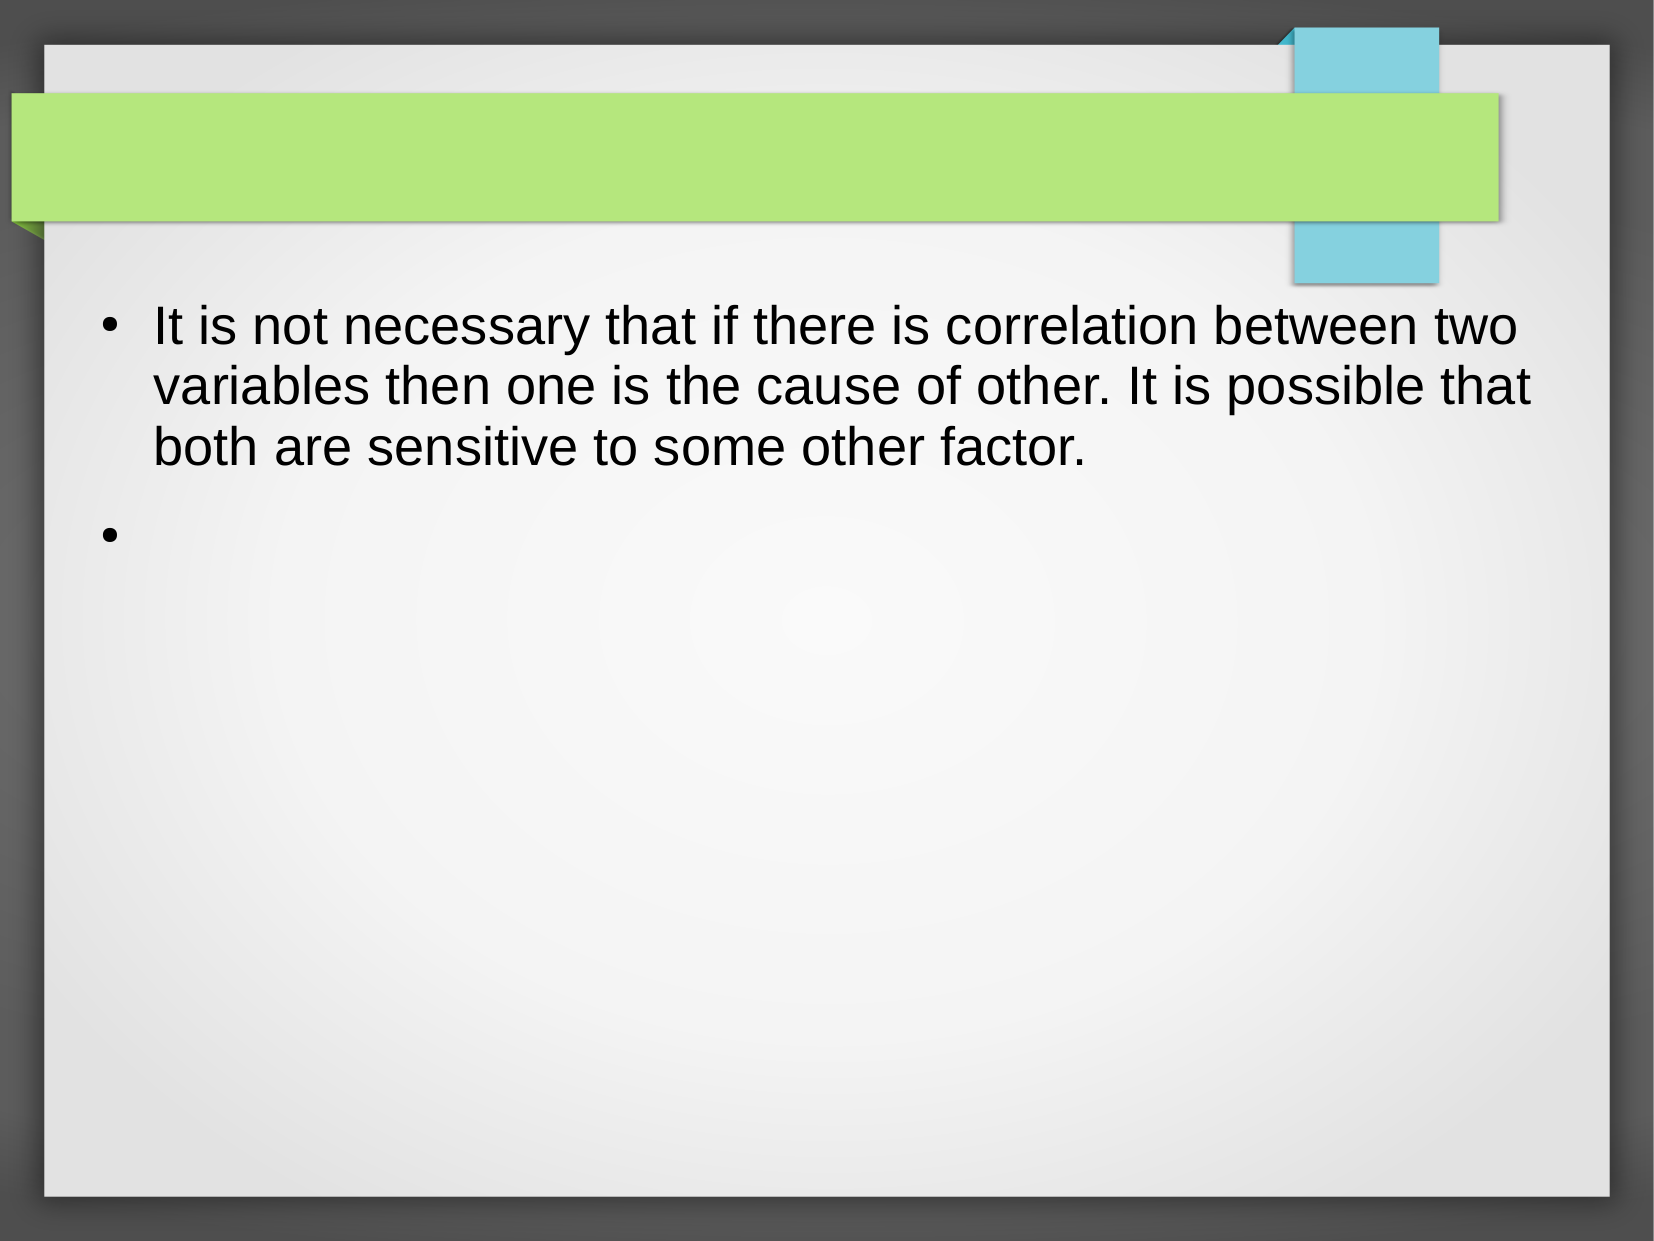

#
It is not necessary that if there is correlation between two variables then one is the cause of other. It is possible that both are sensitive to some other factor.